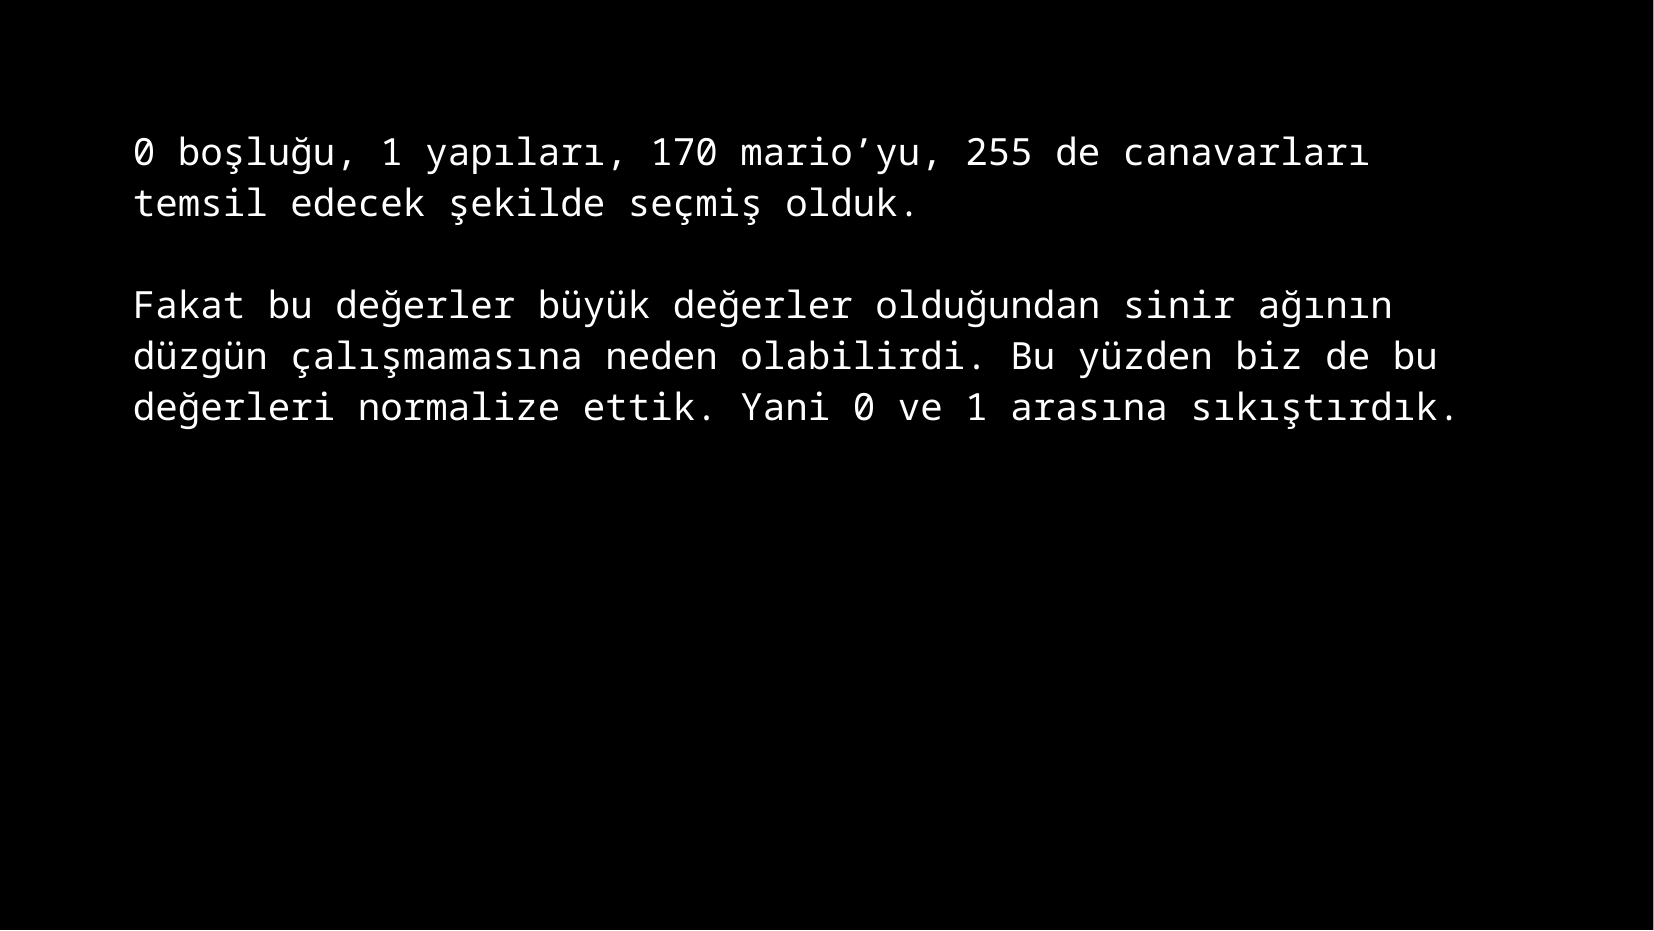

0 boşluğu, 1 yapıları, 170 mario’yu, 255 de canavarları temsil edecek şekilde seçmiş olduk.
Fakat bu değerler büyük değerler olduğundan sinir ağının düzgün çalışmamasına neden olabilirdi. Bu yüzden biz de bu değerleri normalize ettik. Yani 0 ve 1 arasına sıkıştırdık.